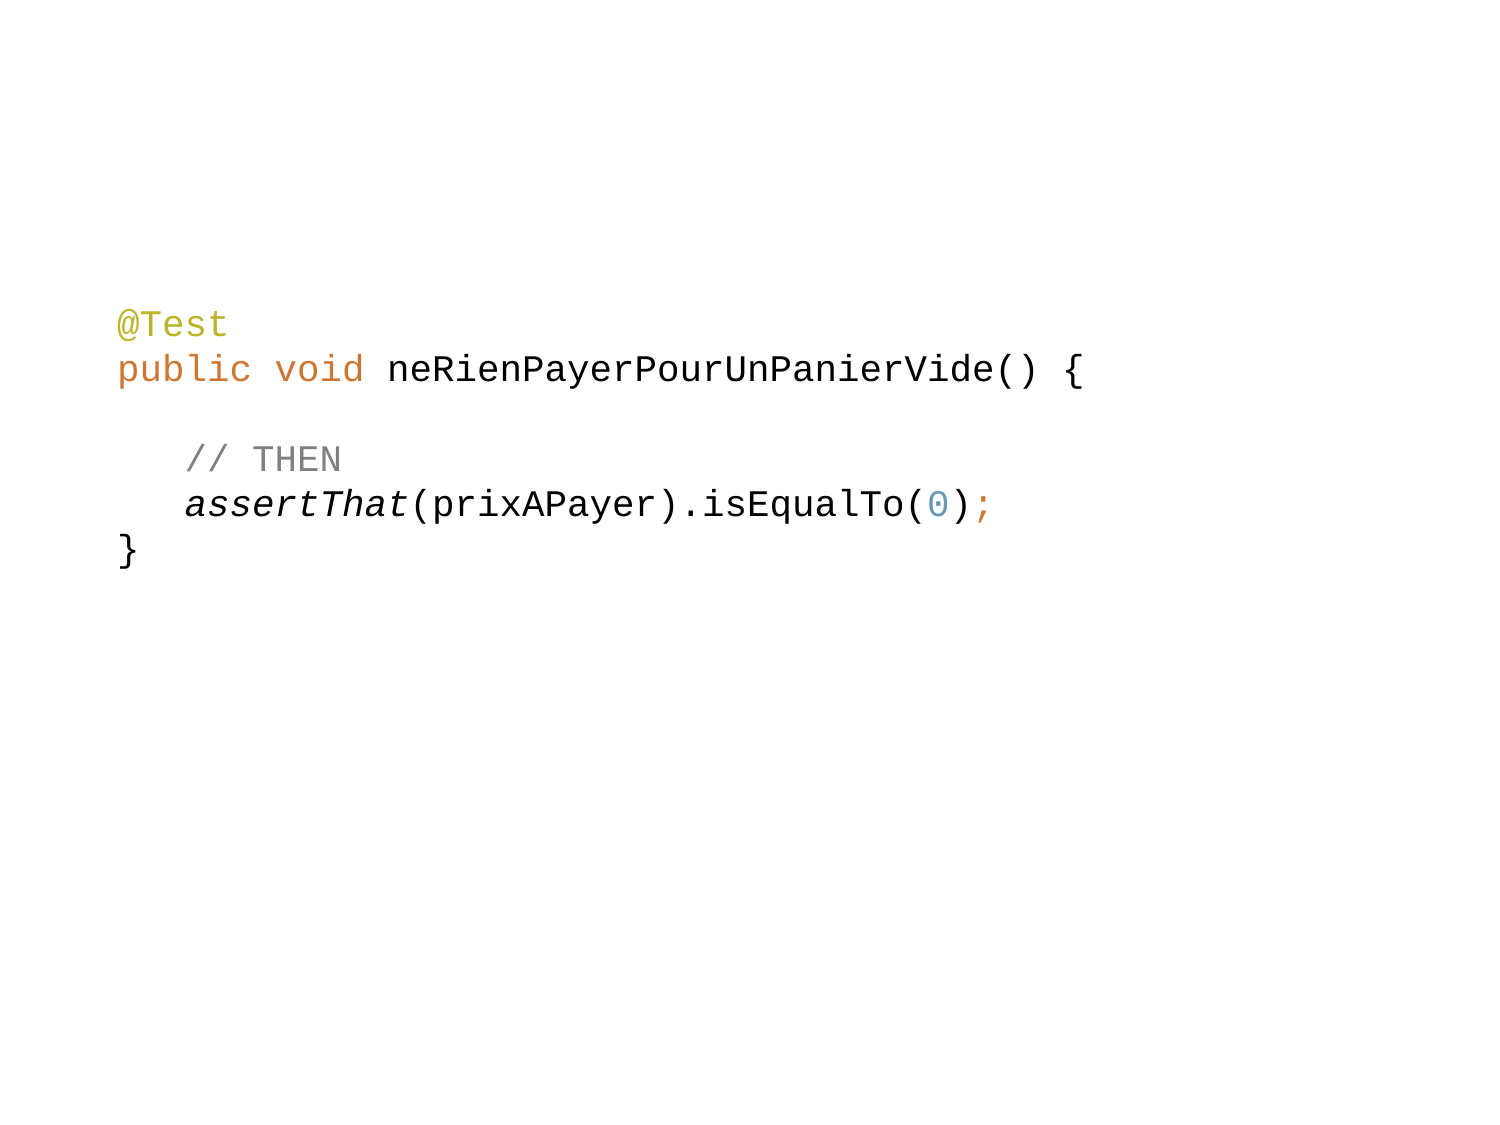

@Test
public void neRienPayerPourUnPanierVide() {
 // THEN
 assertThat(prixAPayer).isEqualTo(0);
}